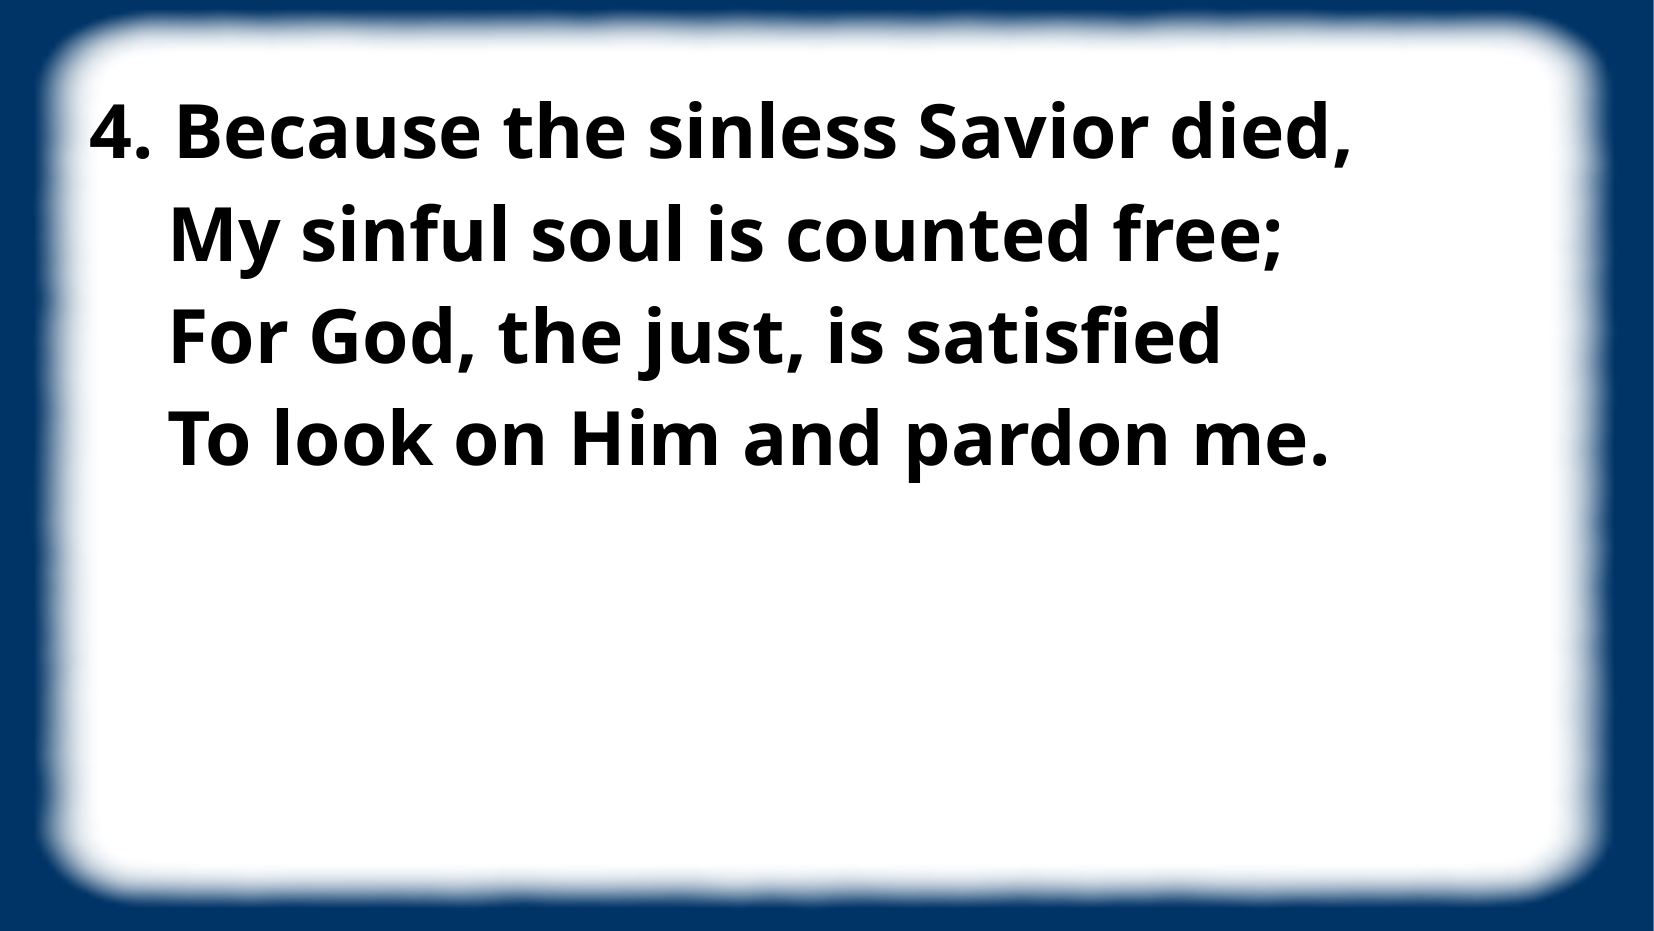

4. Because the sinless Savior died,
 My sinful soul is counted free;
 For God, the just, is satisfied
 To look on Him and pardon me.